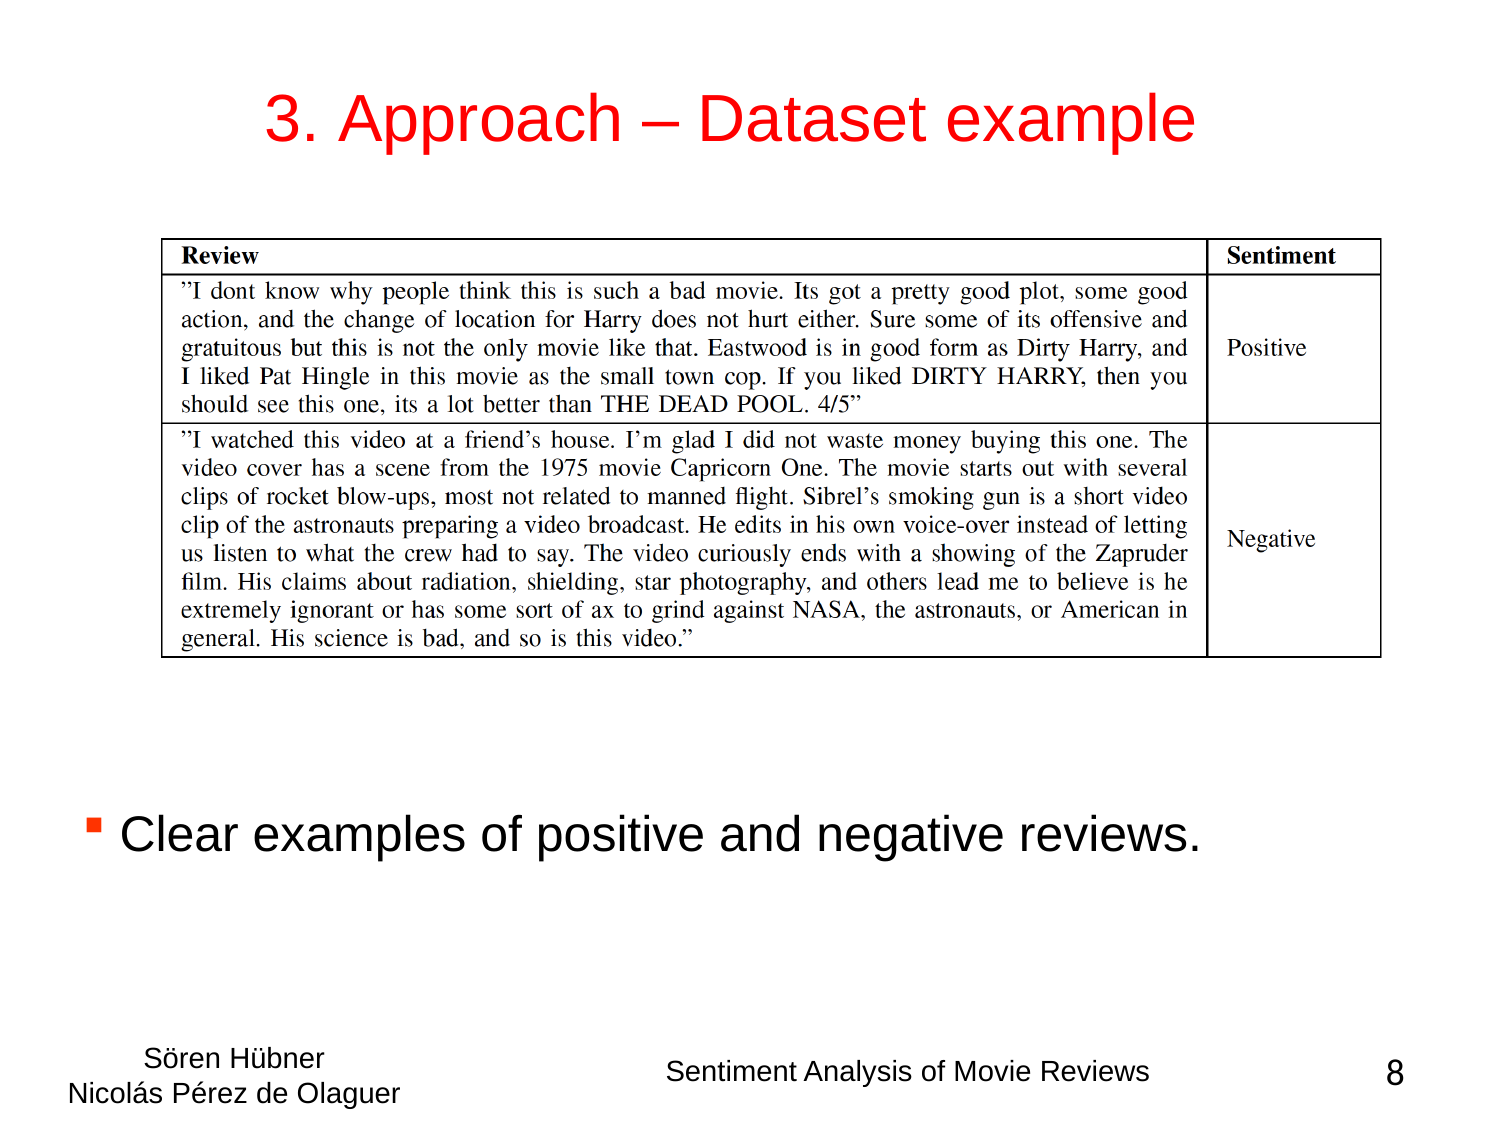

3. Approach – Dataset example
# Clear examples of positive and negative reviews.
Sören Hübner
Nicolás Pérez de Olaguer
Sentiment Analysis of Movie Reviews